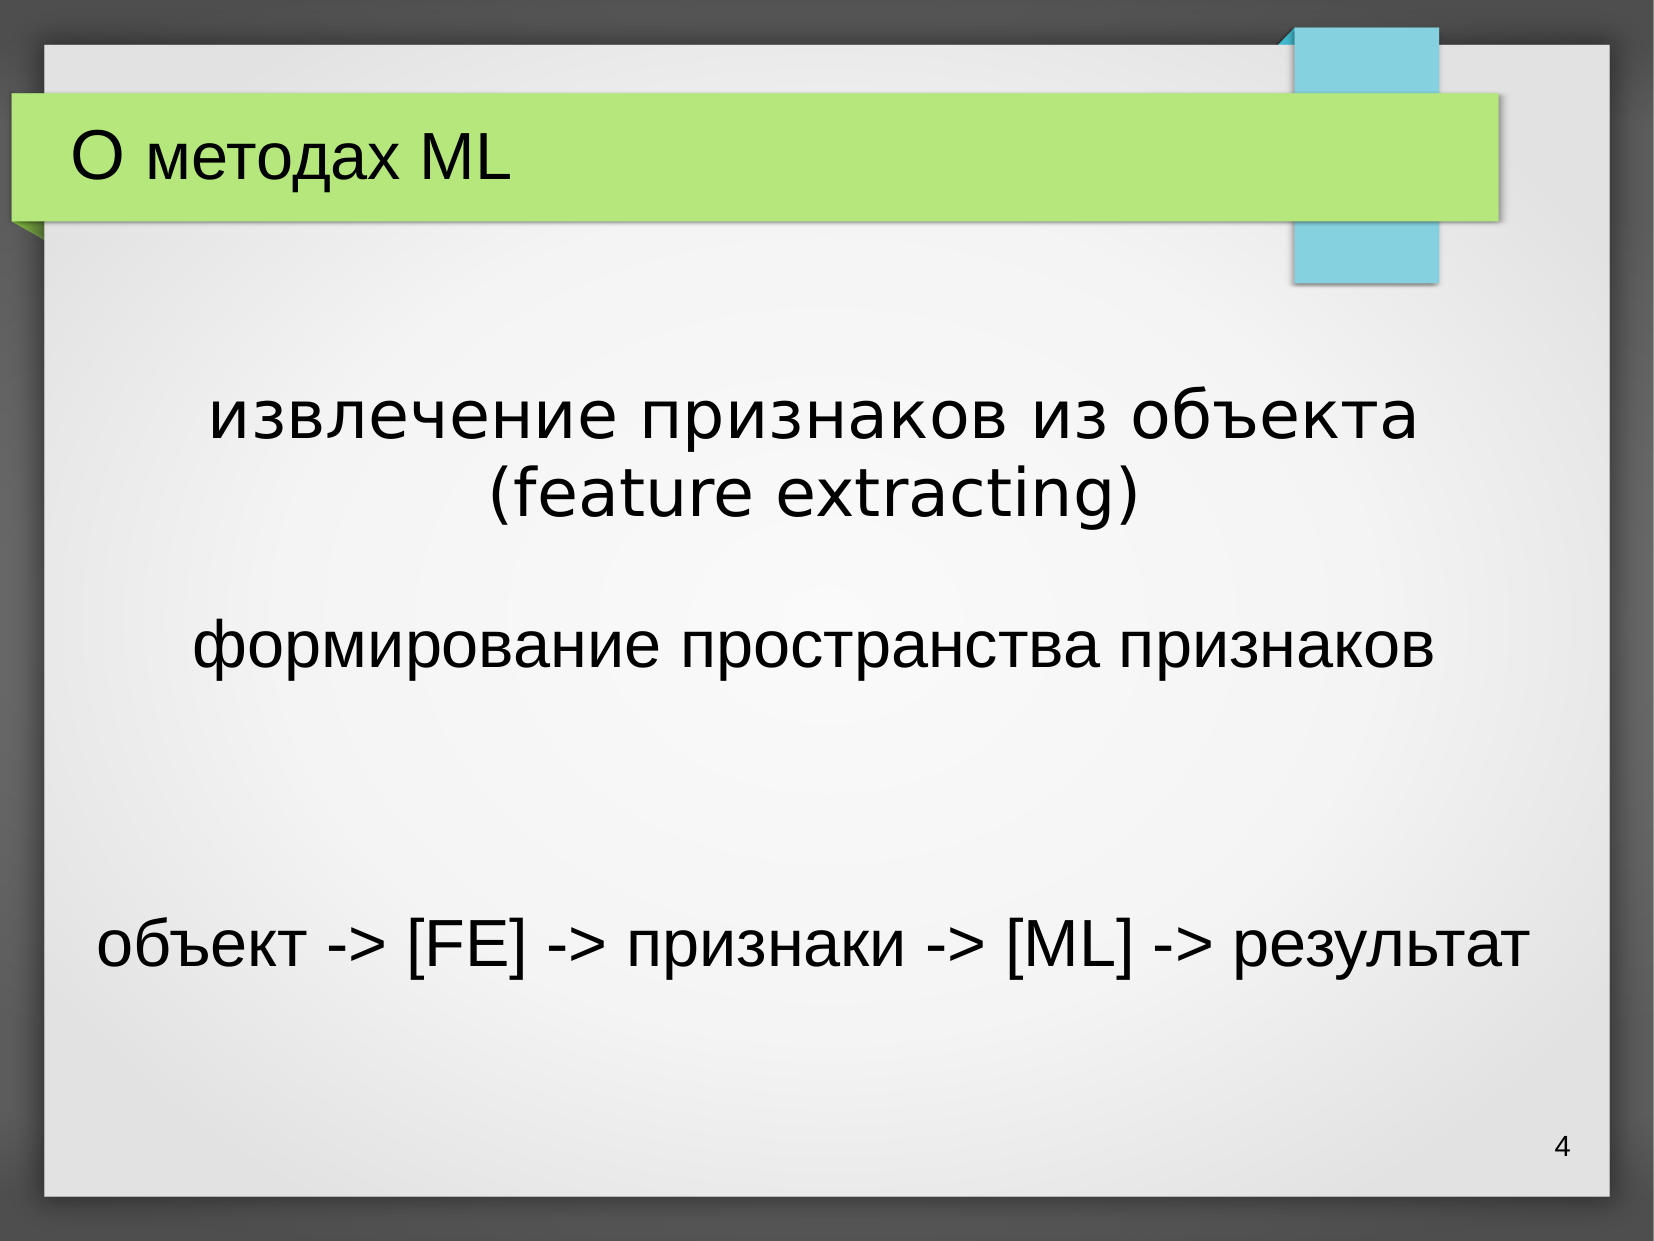

# О методах ML
извлечение признаков из объекта
(feature extracting)
формирование пространства признаков
объект -> [FE] -> признаки -> [ML] -> результат
4